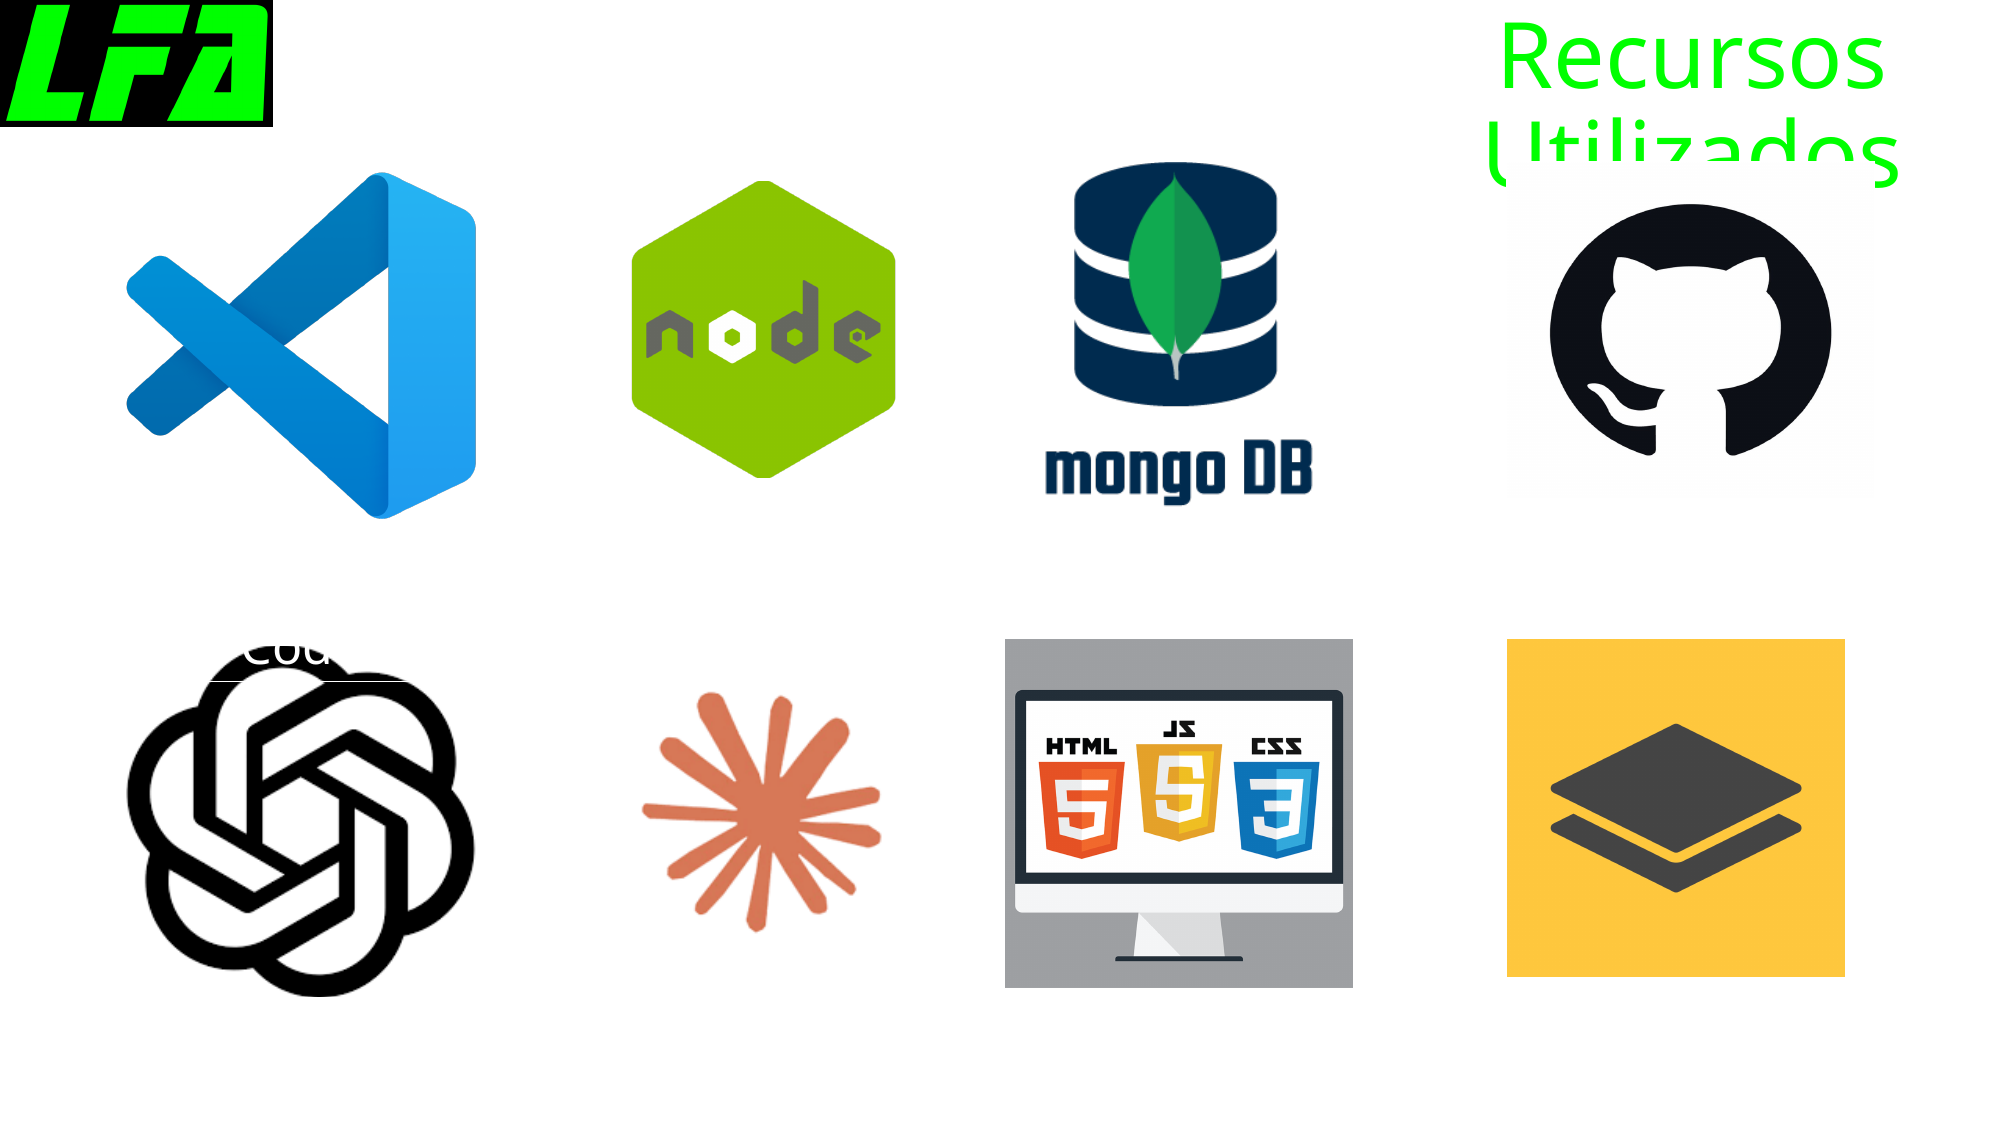

# Recursos Utilizados
Visual Studio Code
Node.js
mongoDB
GitHub
RemoveBG
HTML, CSS e JS
Claude AI
ChatGPT